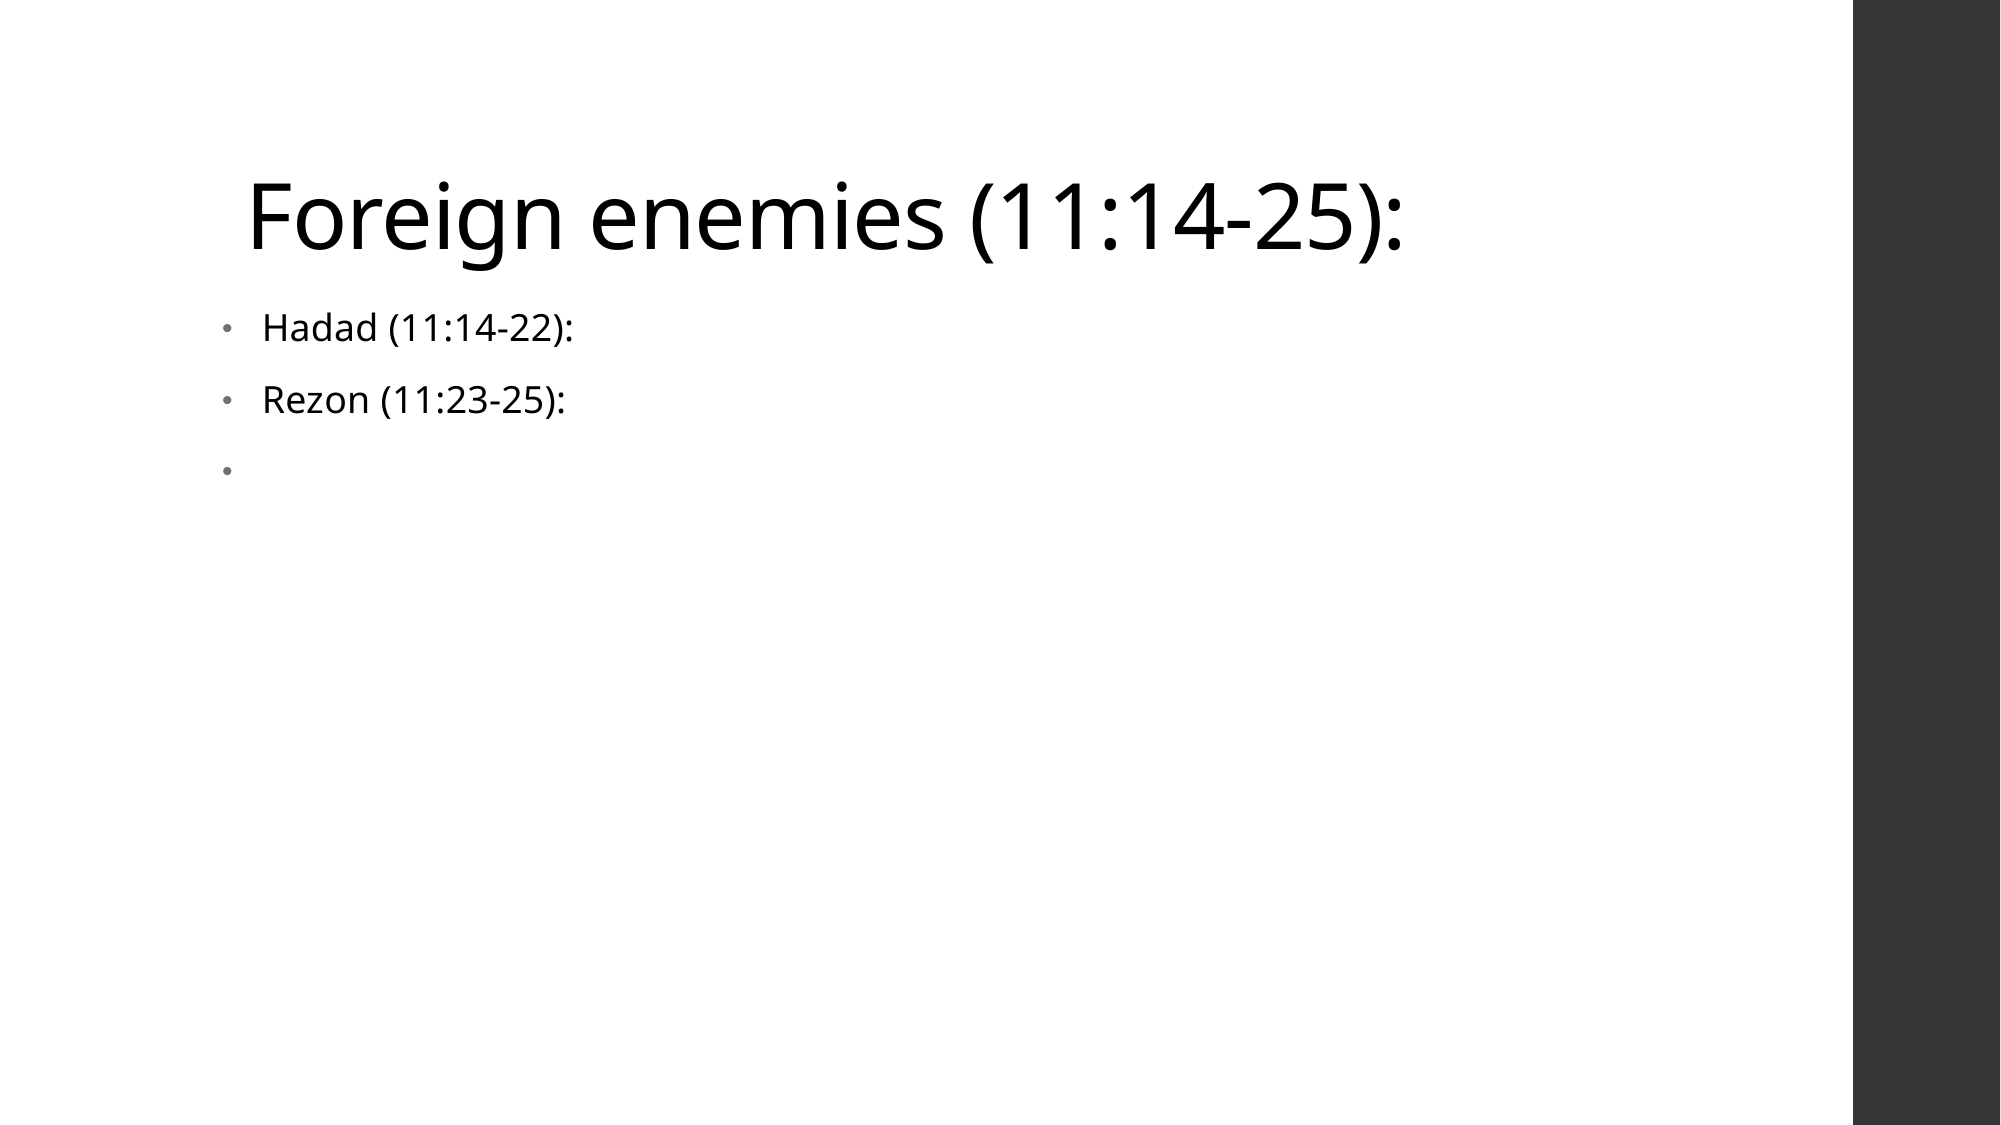

# Foreign enemies (11:14-25):
 Hadad (11:14-22):
 Rezon (11:23-25):